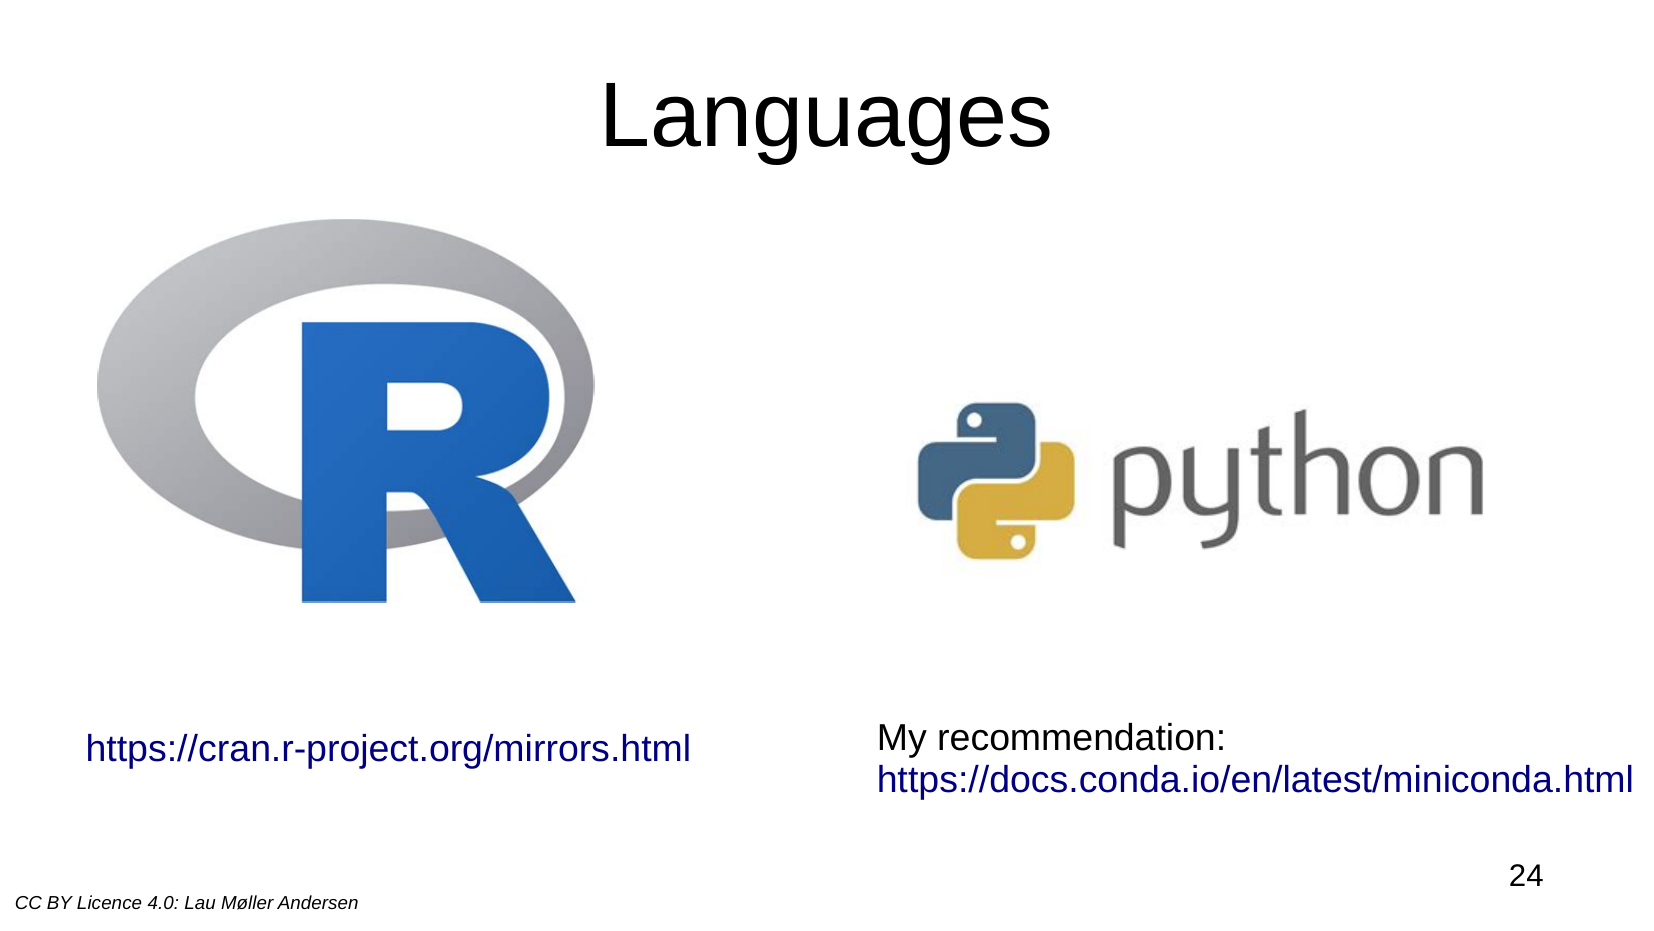

# Languages
My recommendation:
https://docs.conda.io/en/latest/miniconda.html
https://cran.r-project.org/mirrors.html
CC BY Licence 4.0: Lau Møller Andersen